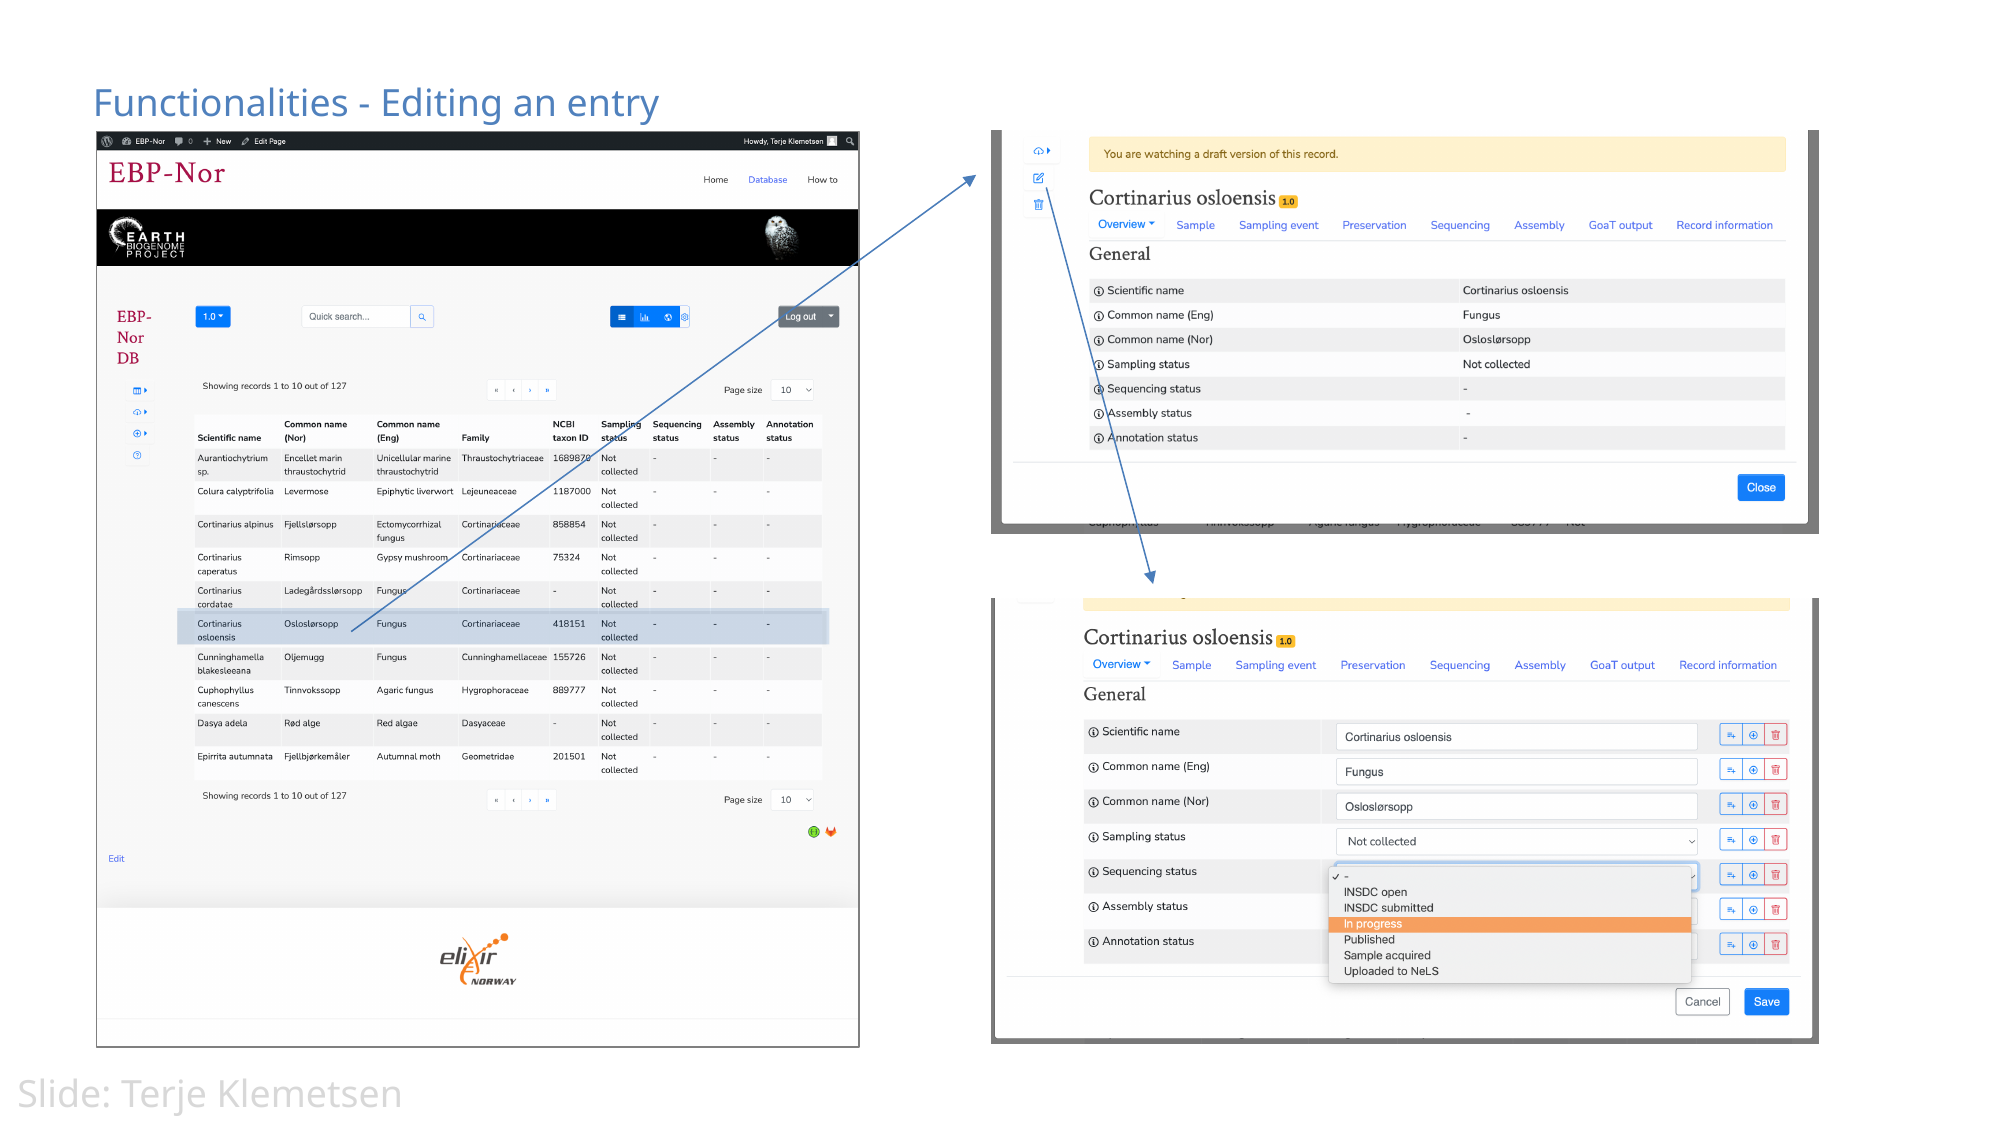

Functionalities - Editing an entry
Slide: Terje Klemetsen